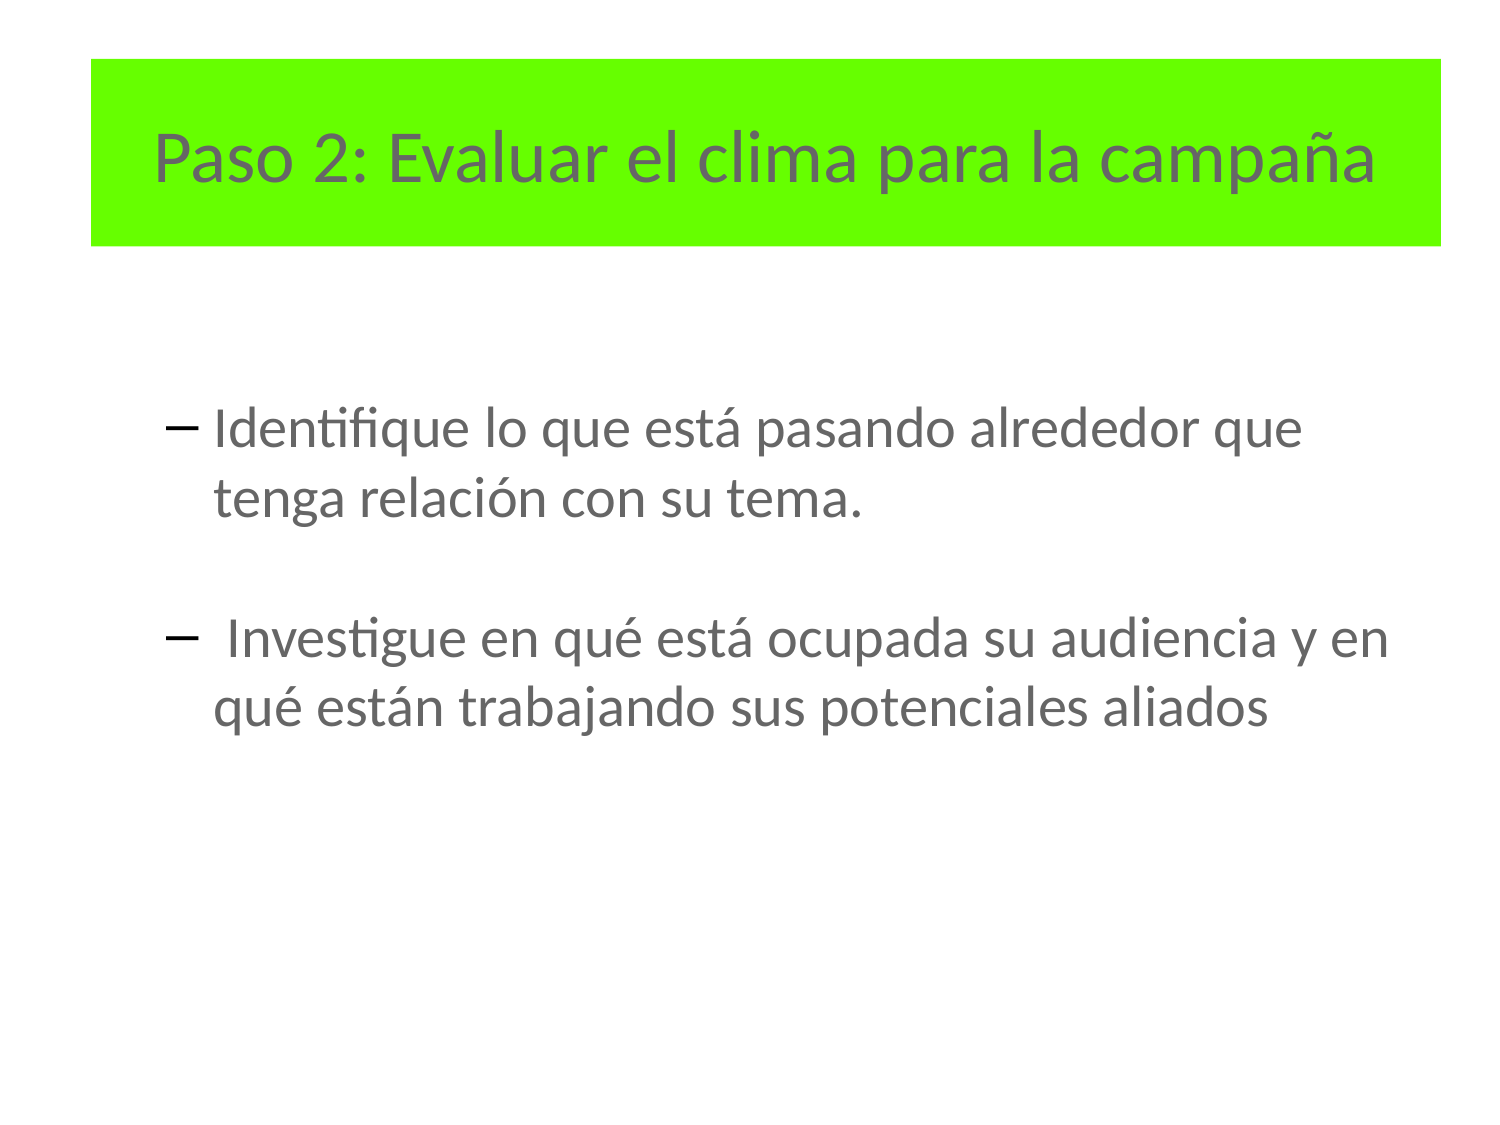

Paso 2: Evaluar el clima para la campaña
Identifique lo que está pasando alrededor que tenga relación con su tema.
 Investigue en qué está ocupada su audiencia y en qué están trabajando sus potenciales aliados